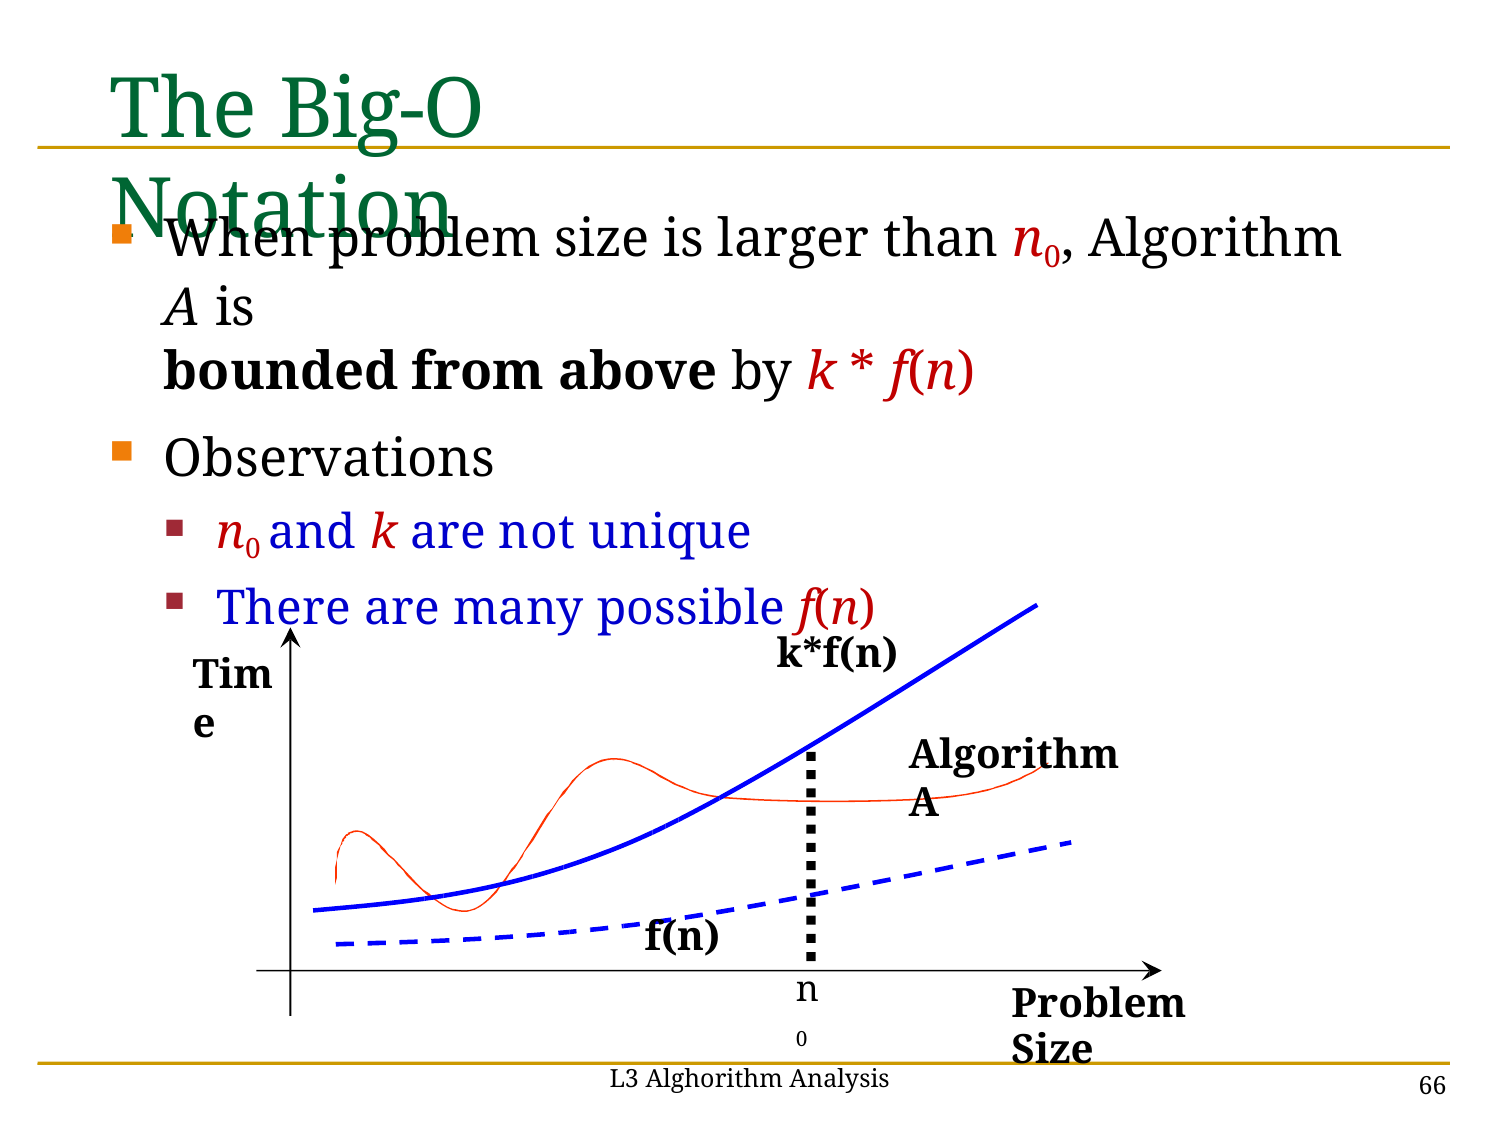

# The Big-O Notation
When problem size is larger than n0, Algorithm A is
bounded from above by k * f(n)
Observations
n0 and k are not unique
There are many possible f(n)
k*f(n)
Time
Algorithm A
f(n)
n0
Problem Size
L3 Alghorithm Analysis